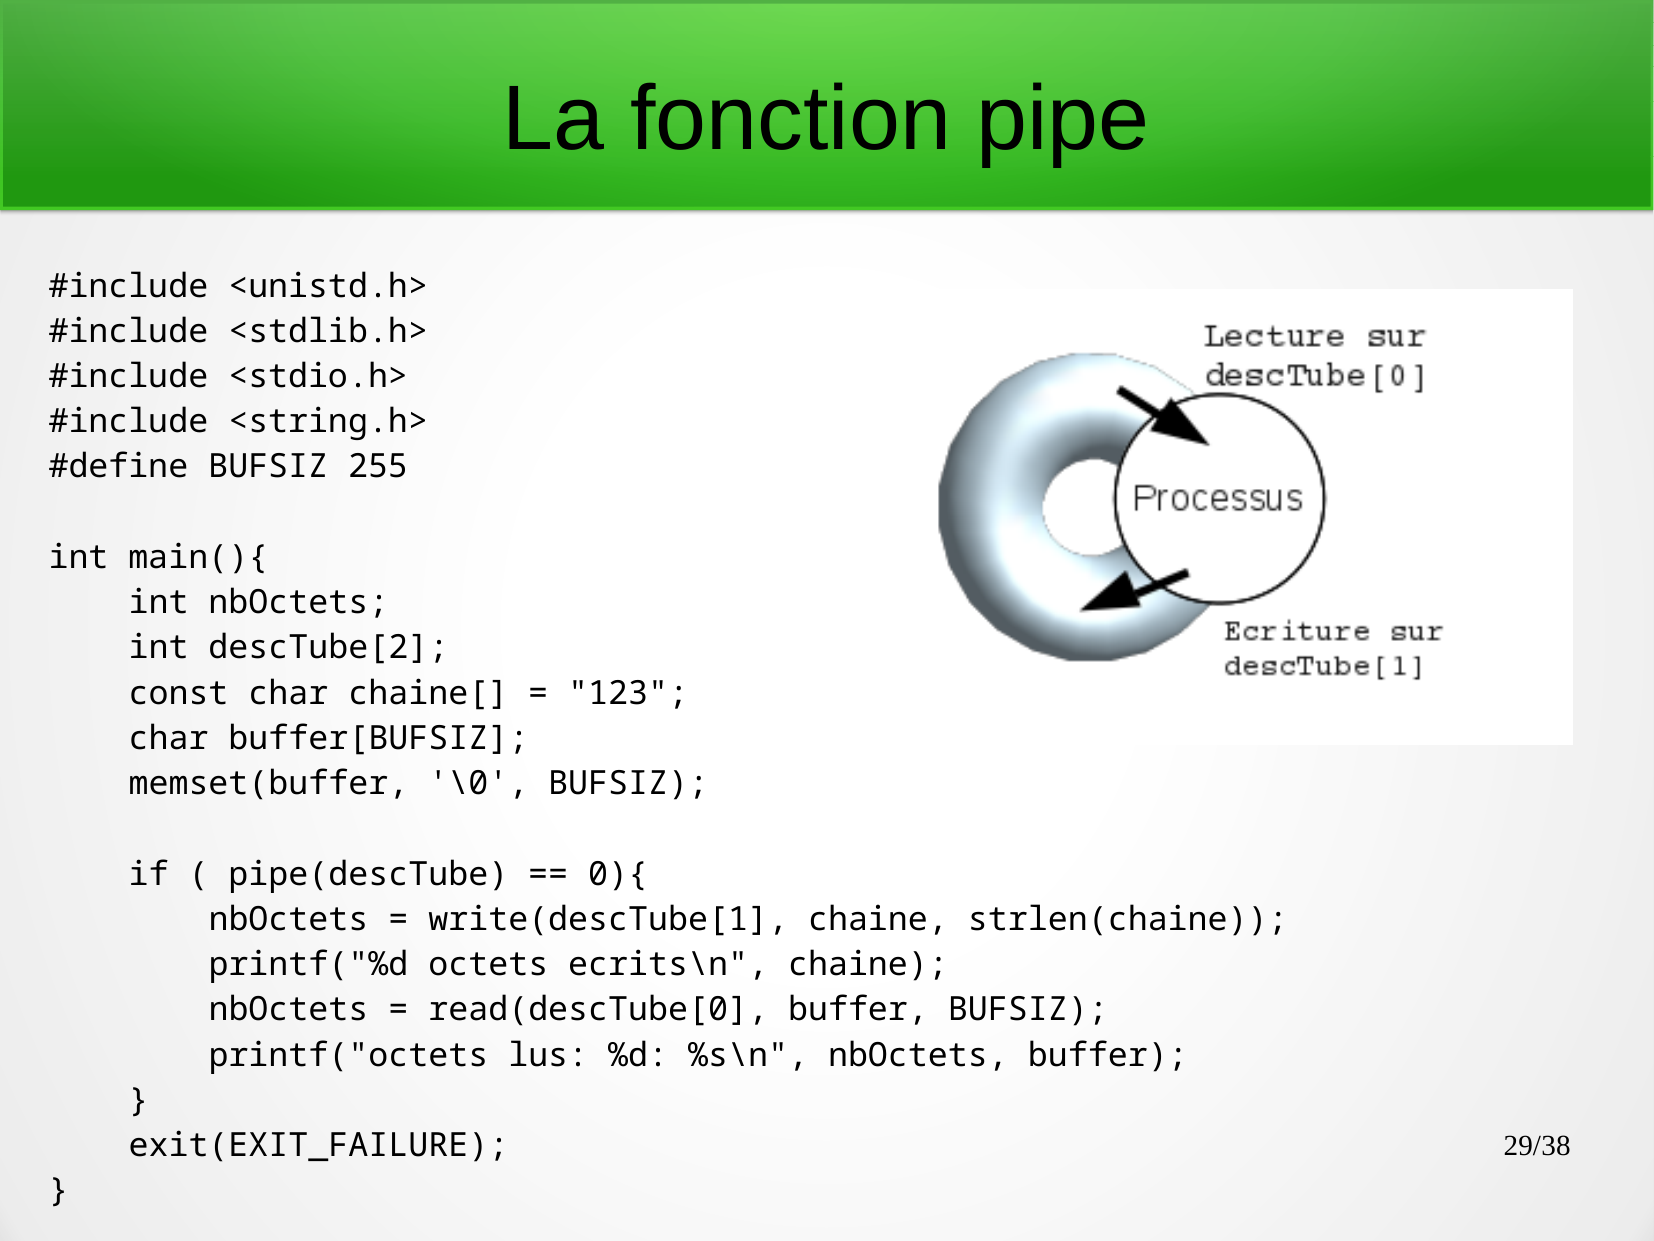

# La fonction pipe
#include <unistd.h>
#include <stdlib.h>
#include <stdio.h>
#include <string.h>
#define BUFSIZ 255
int main(){
 int nbOctets;
 int descTube[2];
 const char chaine[] = "123";
 char buffer[BUFSIZ];
 memset(buffer, '\0', BUFSIZ);
 if ( pipe(descTube) == 0){
 nbOctets = write(descTube[1], chaine, strlen(chaine));
 printf("%d octets ecrits\n", chaine);
 nbOctets = read(descTube[0], buffer, BUFSIZ);
 printf("octets lus: %d: %s\n", nbOctets, buffer);
 }
 exit(EXIT_FAILURE);
}
29